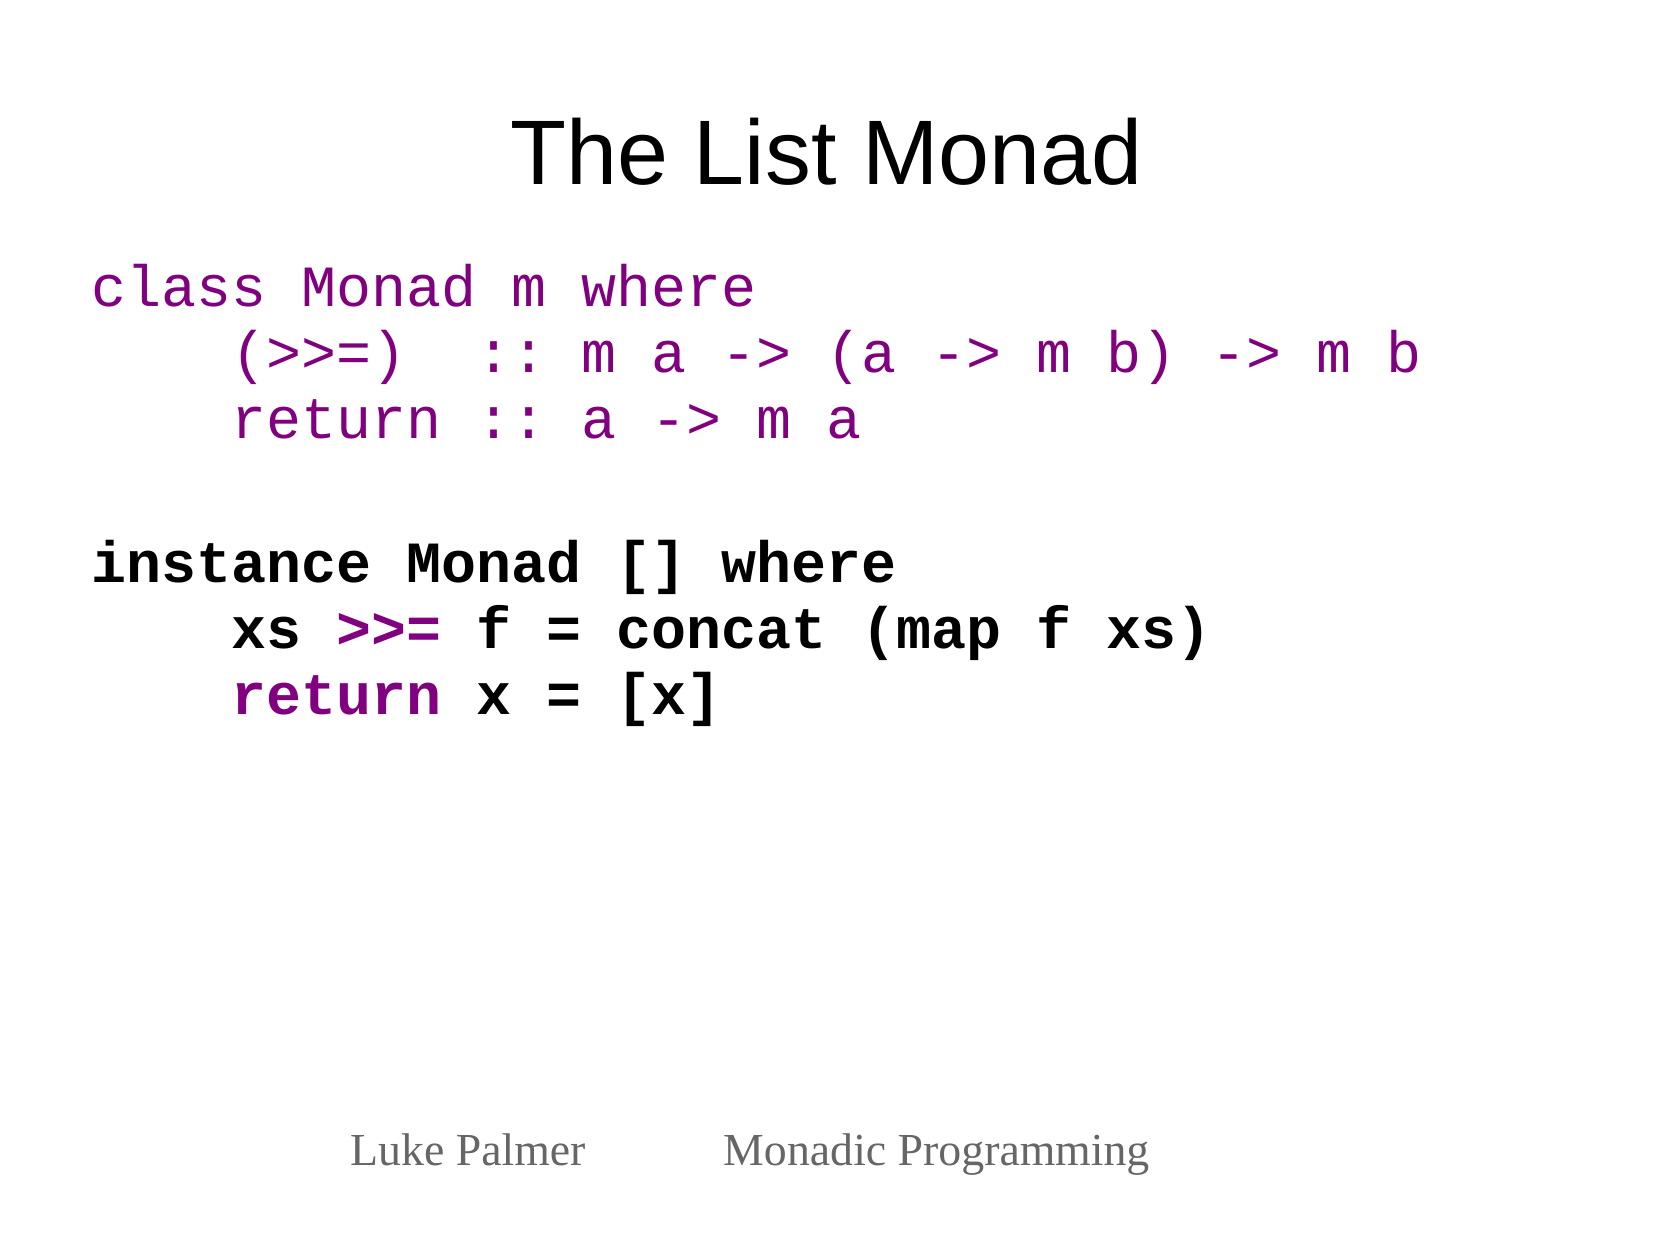

# The List Monad
class Monad m where
 (>>=) :: m a -> (a -> m b) -> m b
 return :: a -> m a
instance Monad [] where
 xs >>= f = concat (map f xs)
 return x = [x]